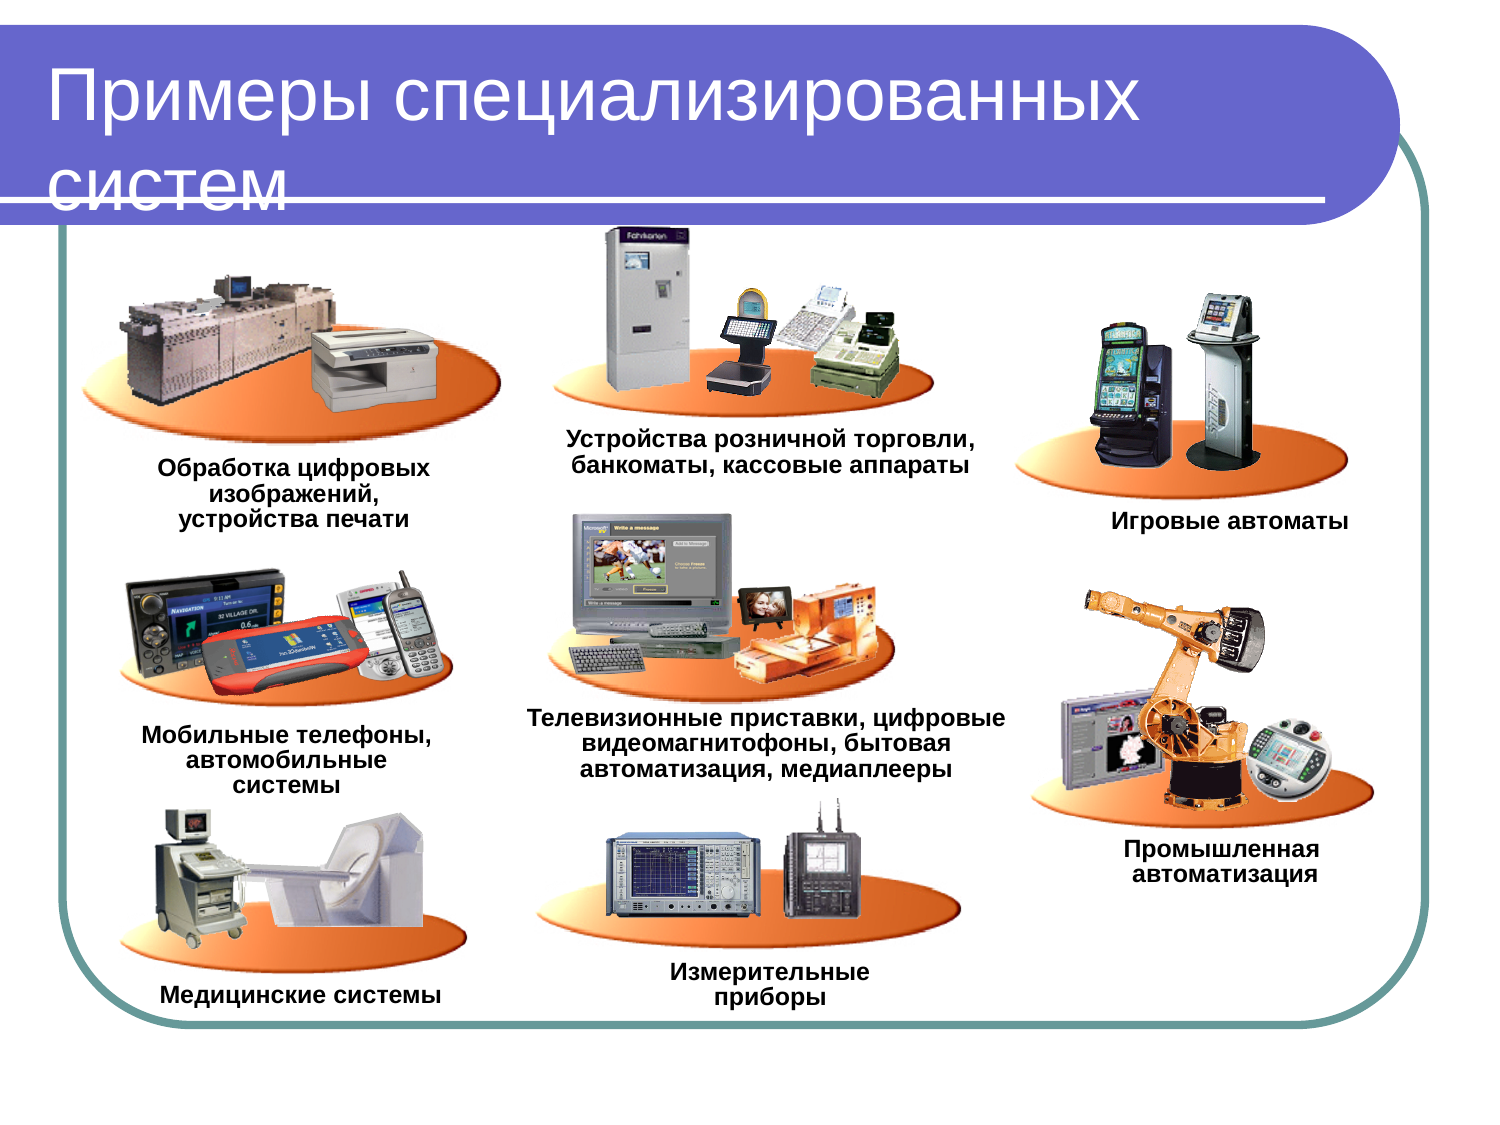

Примеры специализированных систем
Устройства розничной торговли, банкоматы, кассовые аппараты
Обработка цифровых изображений, устройства печати
Игровые автоматы
Телевизионные приставки, цифровые видеомагнитофоны, бытовая автоматизация, медиаплееры
Мобильные телефоны, автомобильные
системы
Промышленная
автоматизация
Измерительные приборы
Медицинские системы